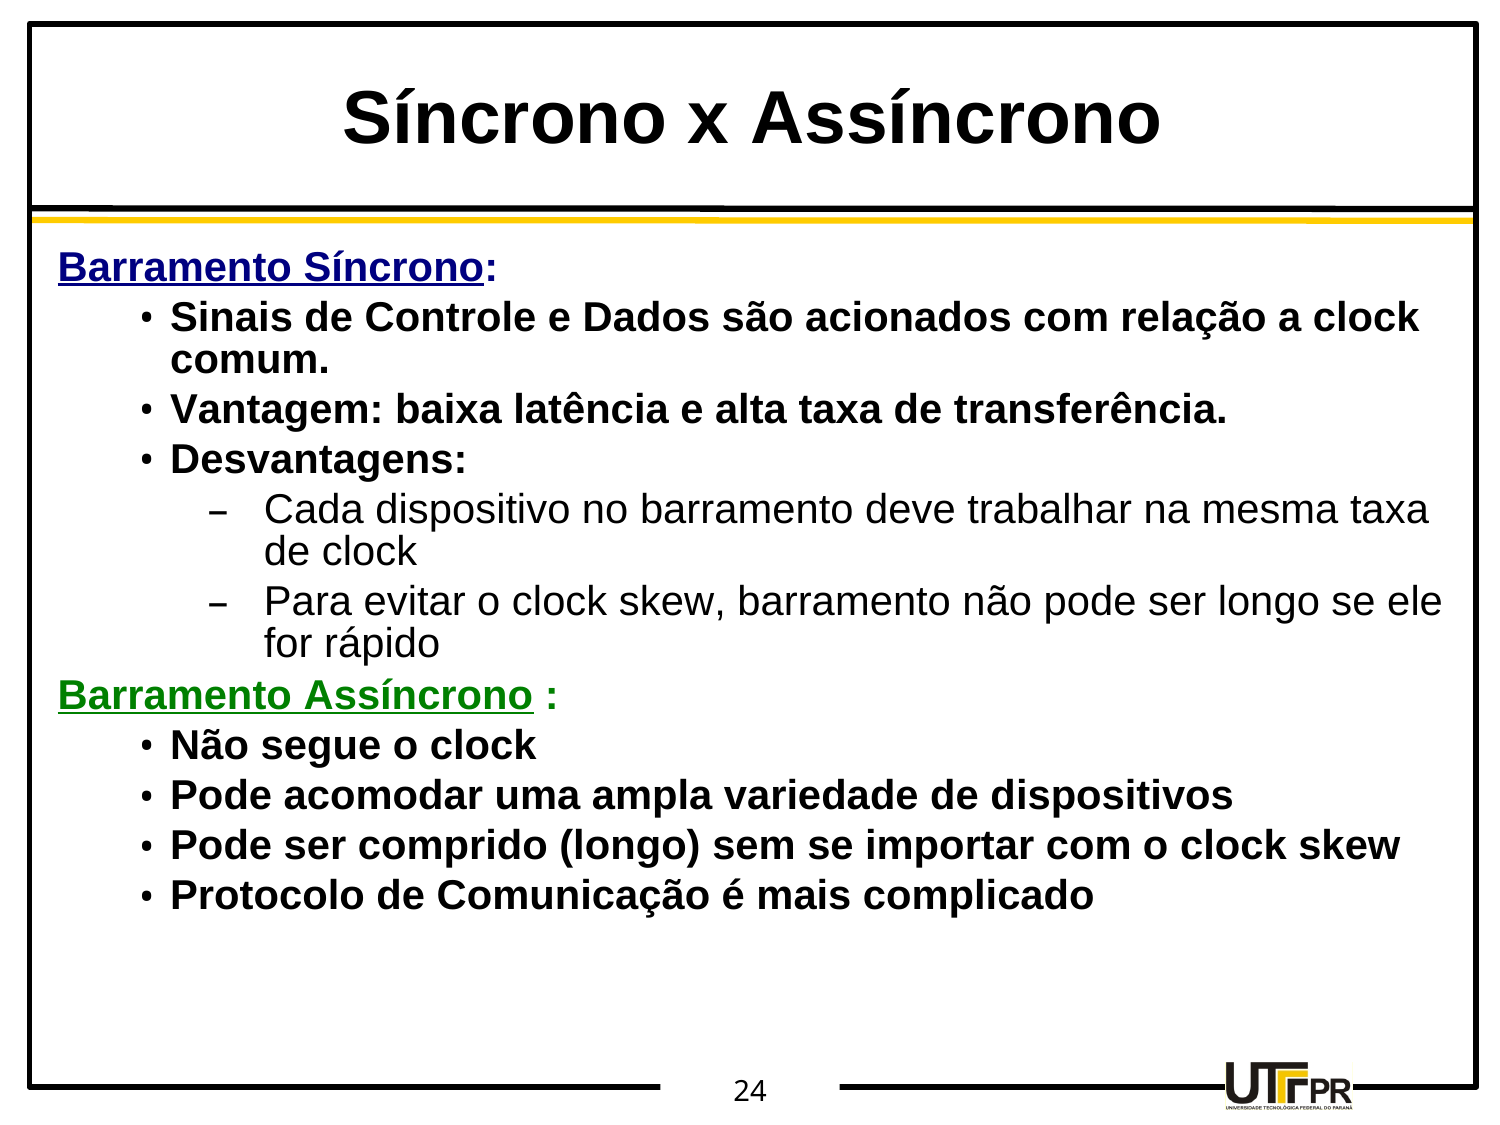

# Síncrono x Assíncrono
Barramento Síncrono:
Sinais de Controle e Dados são acionados com relação a clock comum.
Vantagem: baixa latência e alta taxa de transferência.
Desvantagens:
Cada dispositivo no barramento deve trabalhar na mesma taxa de clock
Para evitar o clock skew, barramento não pode ser longo se ele for rápido
Barramento Assíncrono :
Não segue o clock
Pode acomodar uma ampla variedade de dispositivos
Pode ser comprido (longo) sem se importar com o clock skew
Protocolo de Comunicação é mais complicado